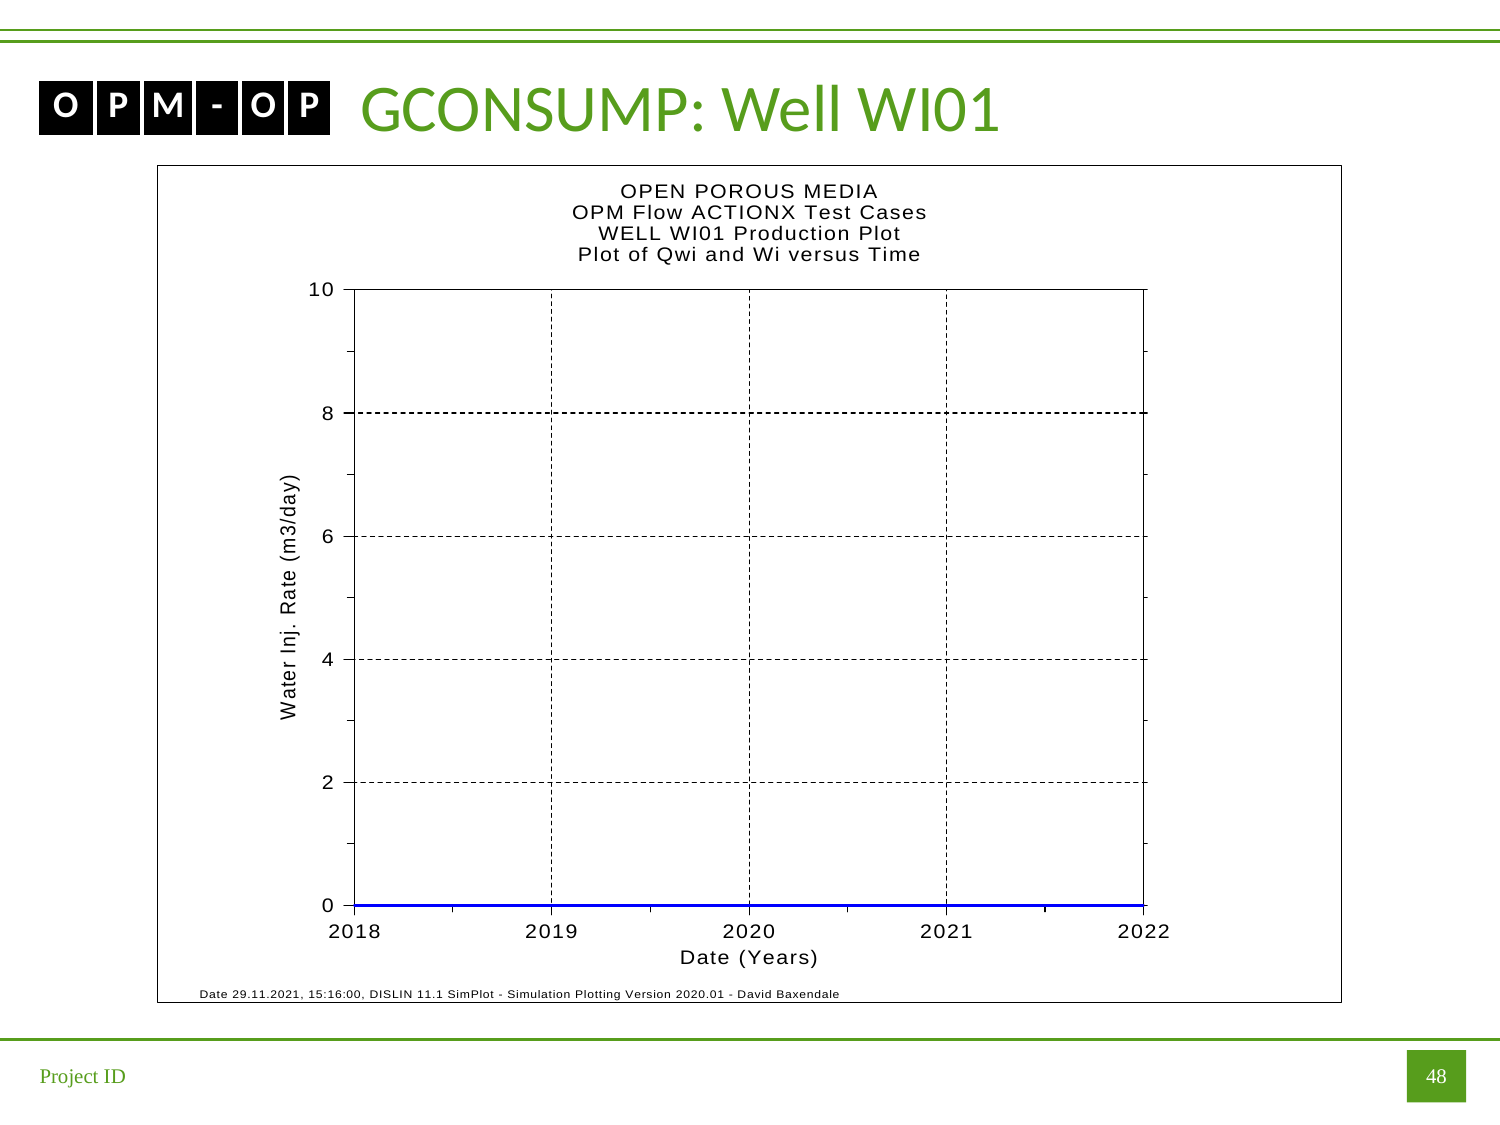

# GCONSUMP: well WI01
Project ID
48